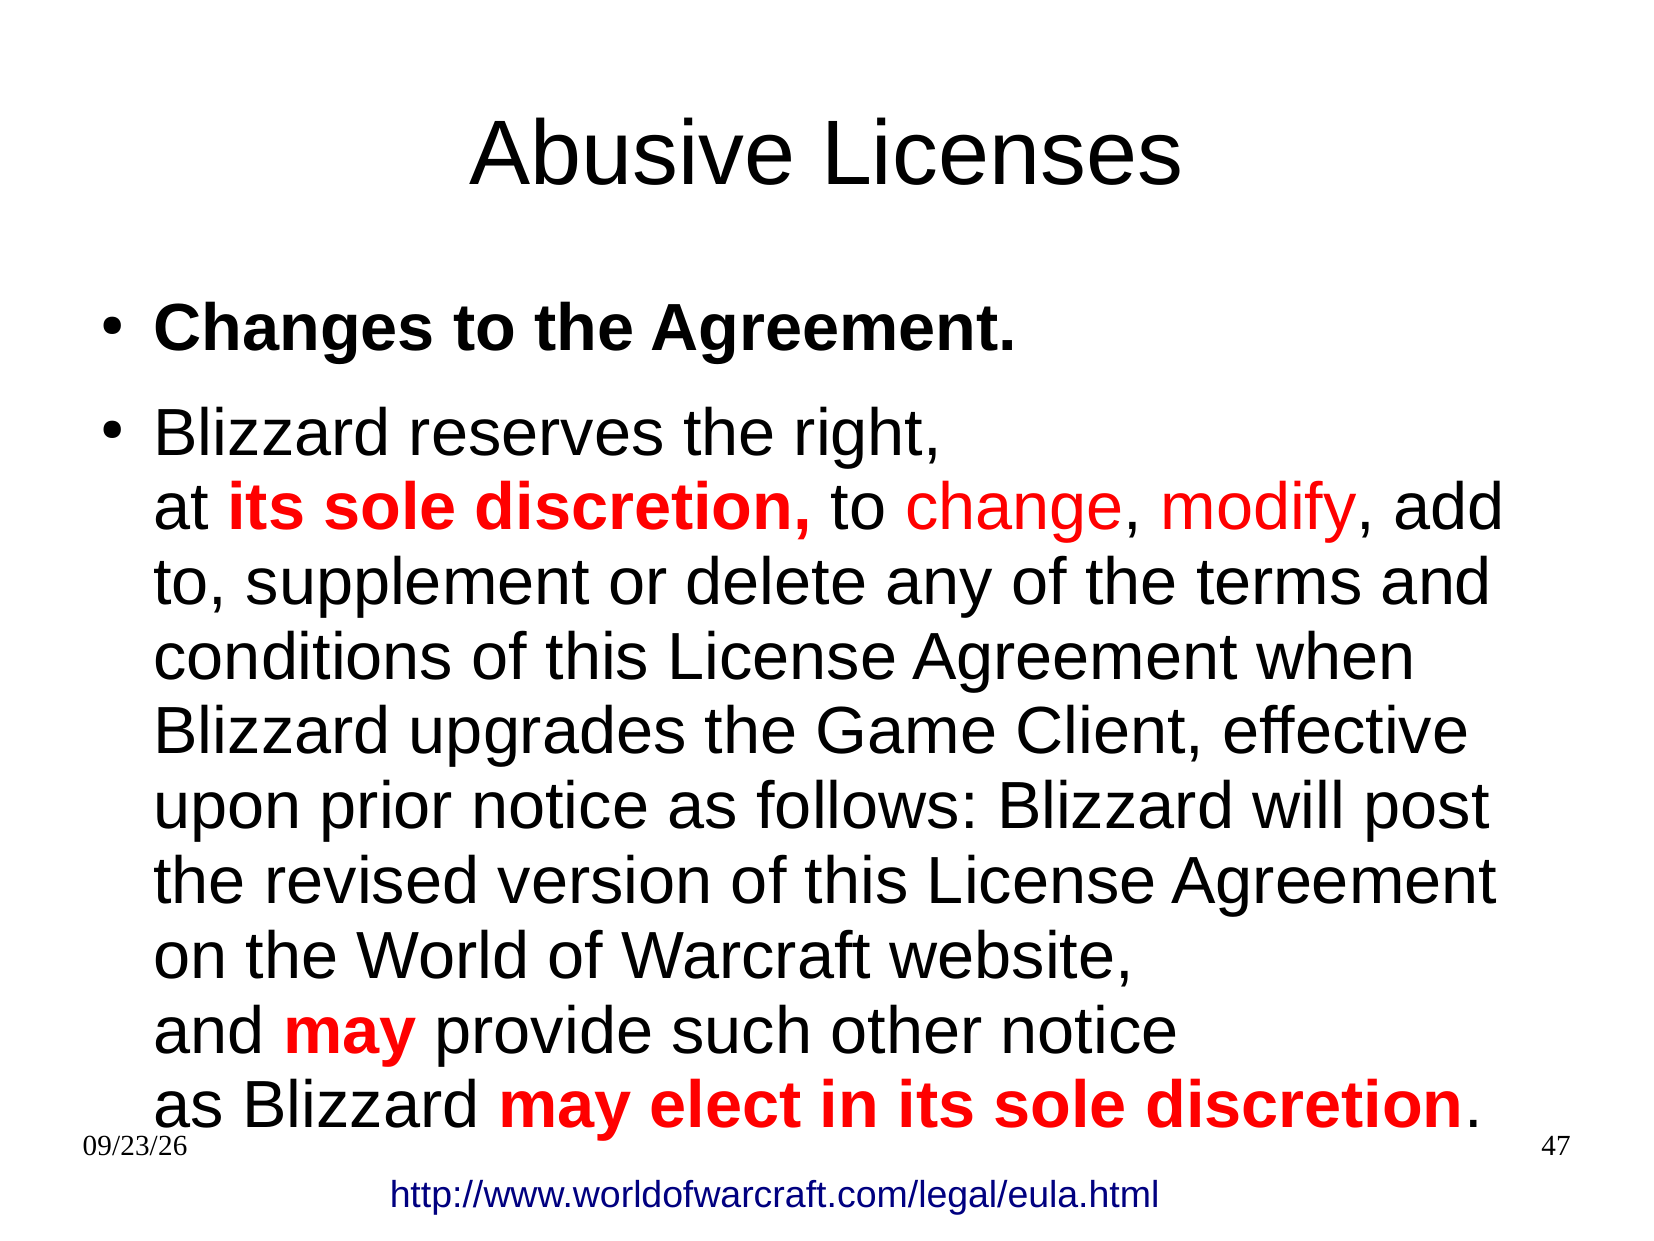

# Abusive Licenses
Changes to the Agreement.
Blizzard reserves the right,
at its sole discretion, to change, modify, add to, supplement or delete any of the terms and conditions of this License Agreement when Blizzard upgrades the Game Client, effective upon prior notice as follows: Blizzard will post the revised version of this License Agreement on the World of Warcraft website,
and may provide such other notice
as Blizzard may elect in its sole discretion.
47
http://www.worldofwarcraft.com/legal/eula.html